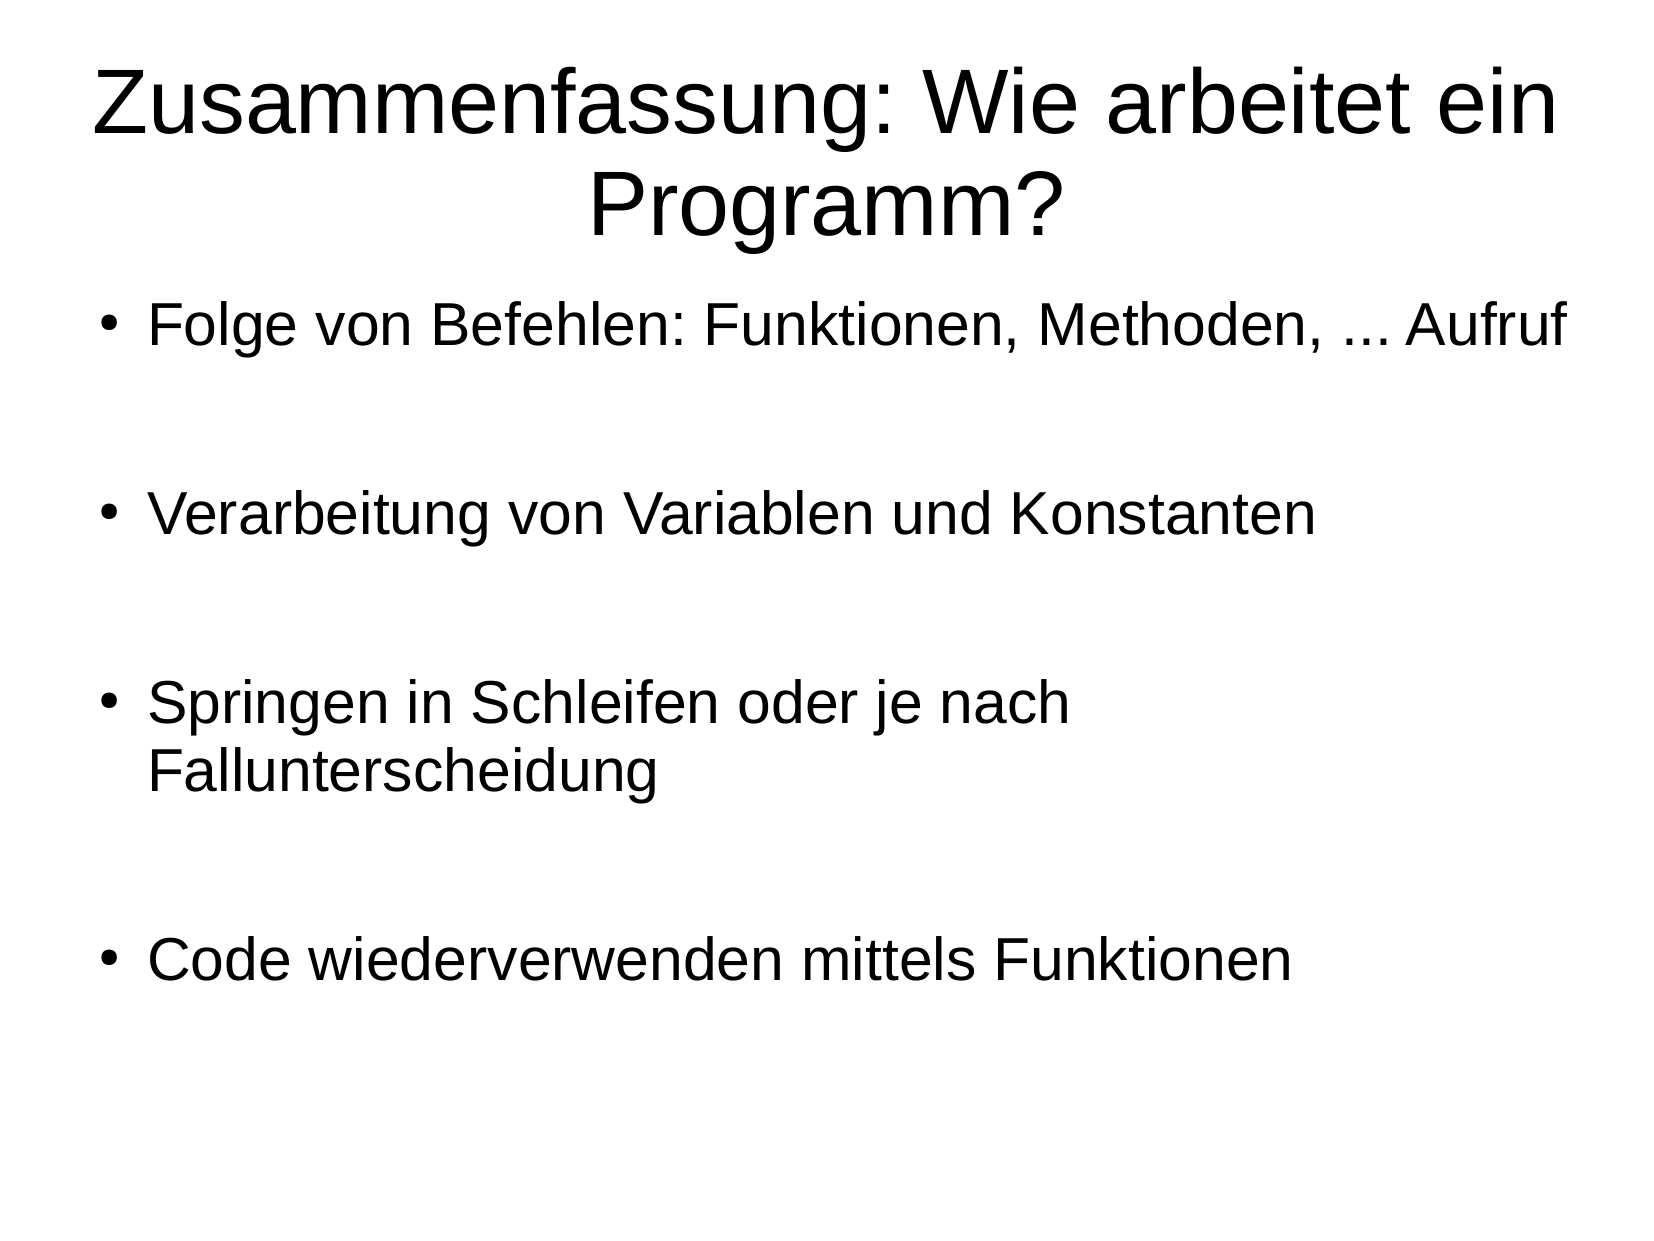

# Zusammenfassung: Wie arbeitet ein Programm?
Folge von Befehlen: Funktionen, Methoden, ... Aufruf
Verarbeitung von Variablen und Konstanten
Springen in Schleifen oder je nach Fallunterscheidung
Code wiederverwenden mittels Funktionen